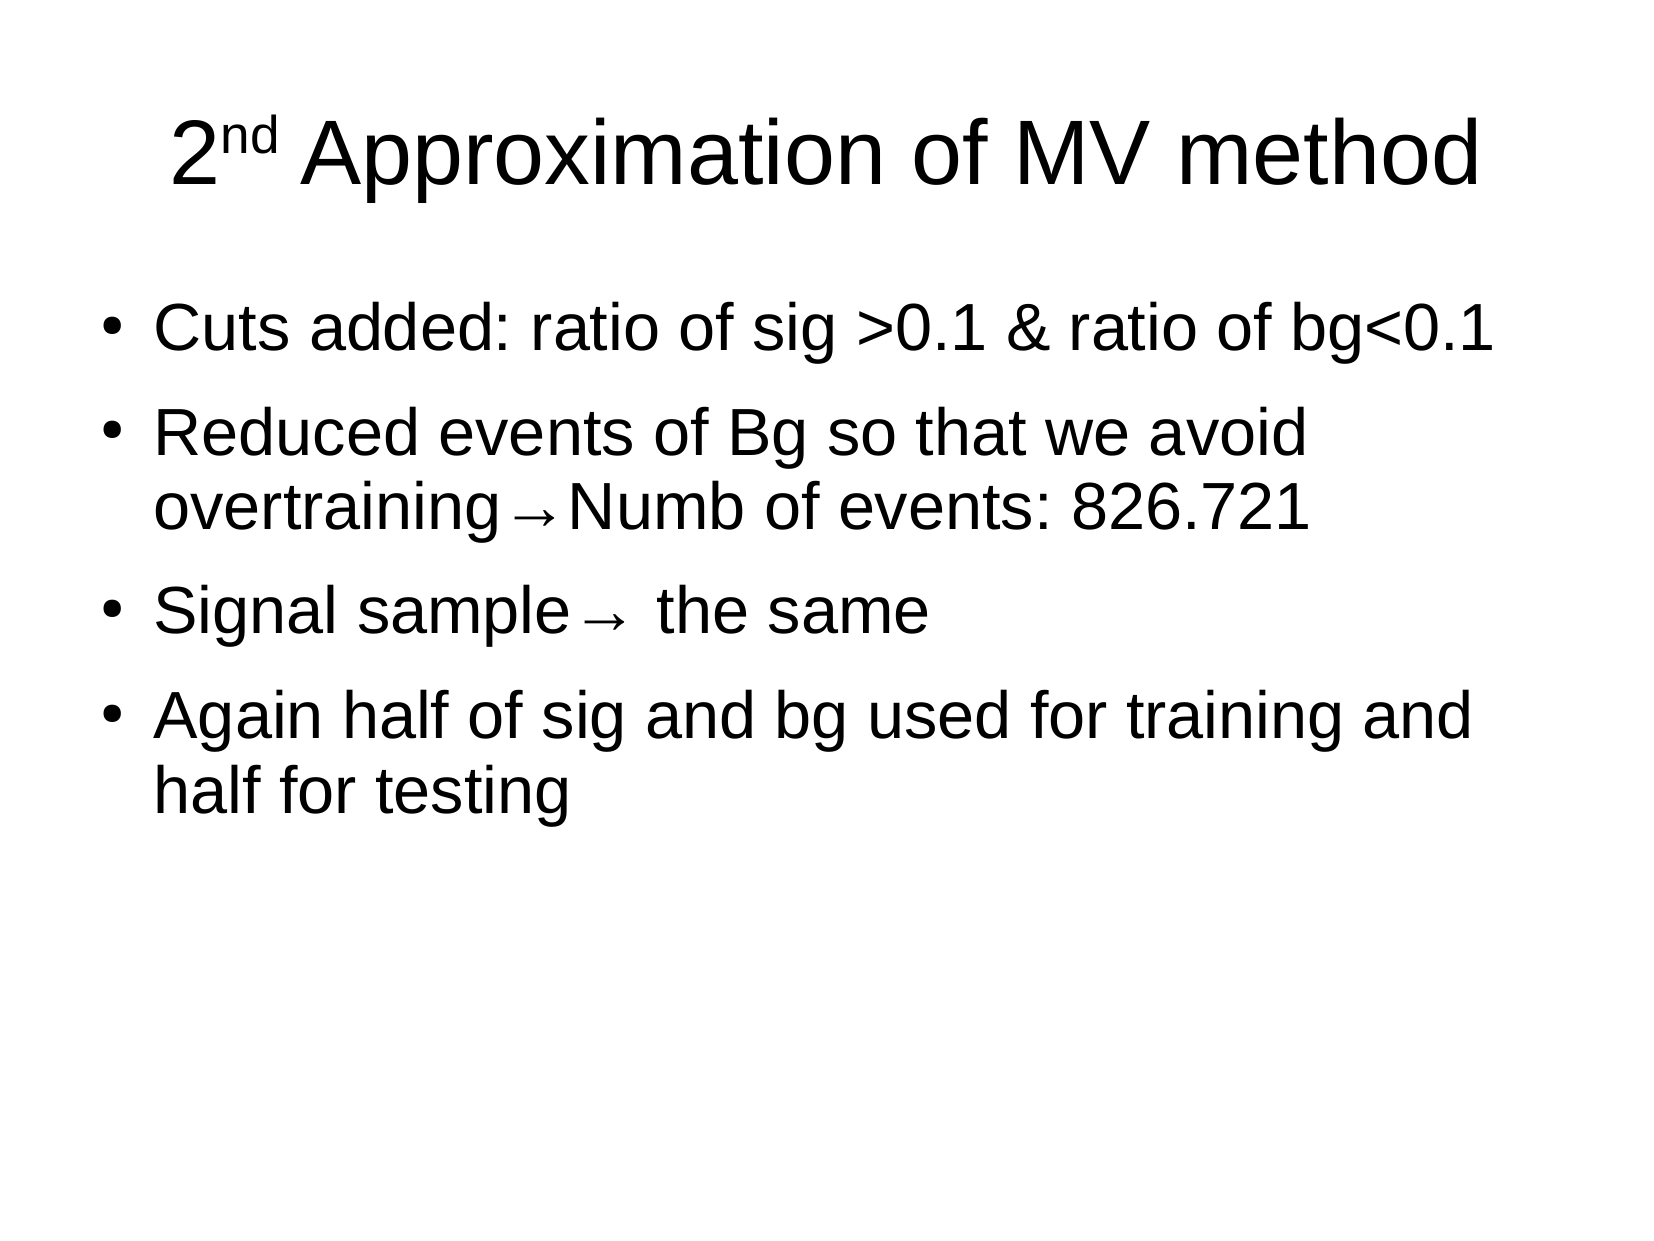

# 2nd Approximation of MV method
Cuts added: ratio of sig >0.1 & ratio of bg<0.1
Reduced events of Bg so that we avoid overtraining→Numb of events: 826.721
Signal sample→ the same
Again half of sig and bg used for training and half for testing